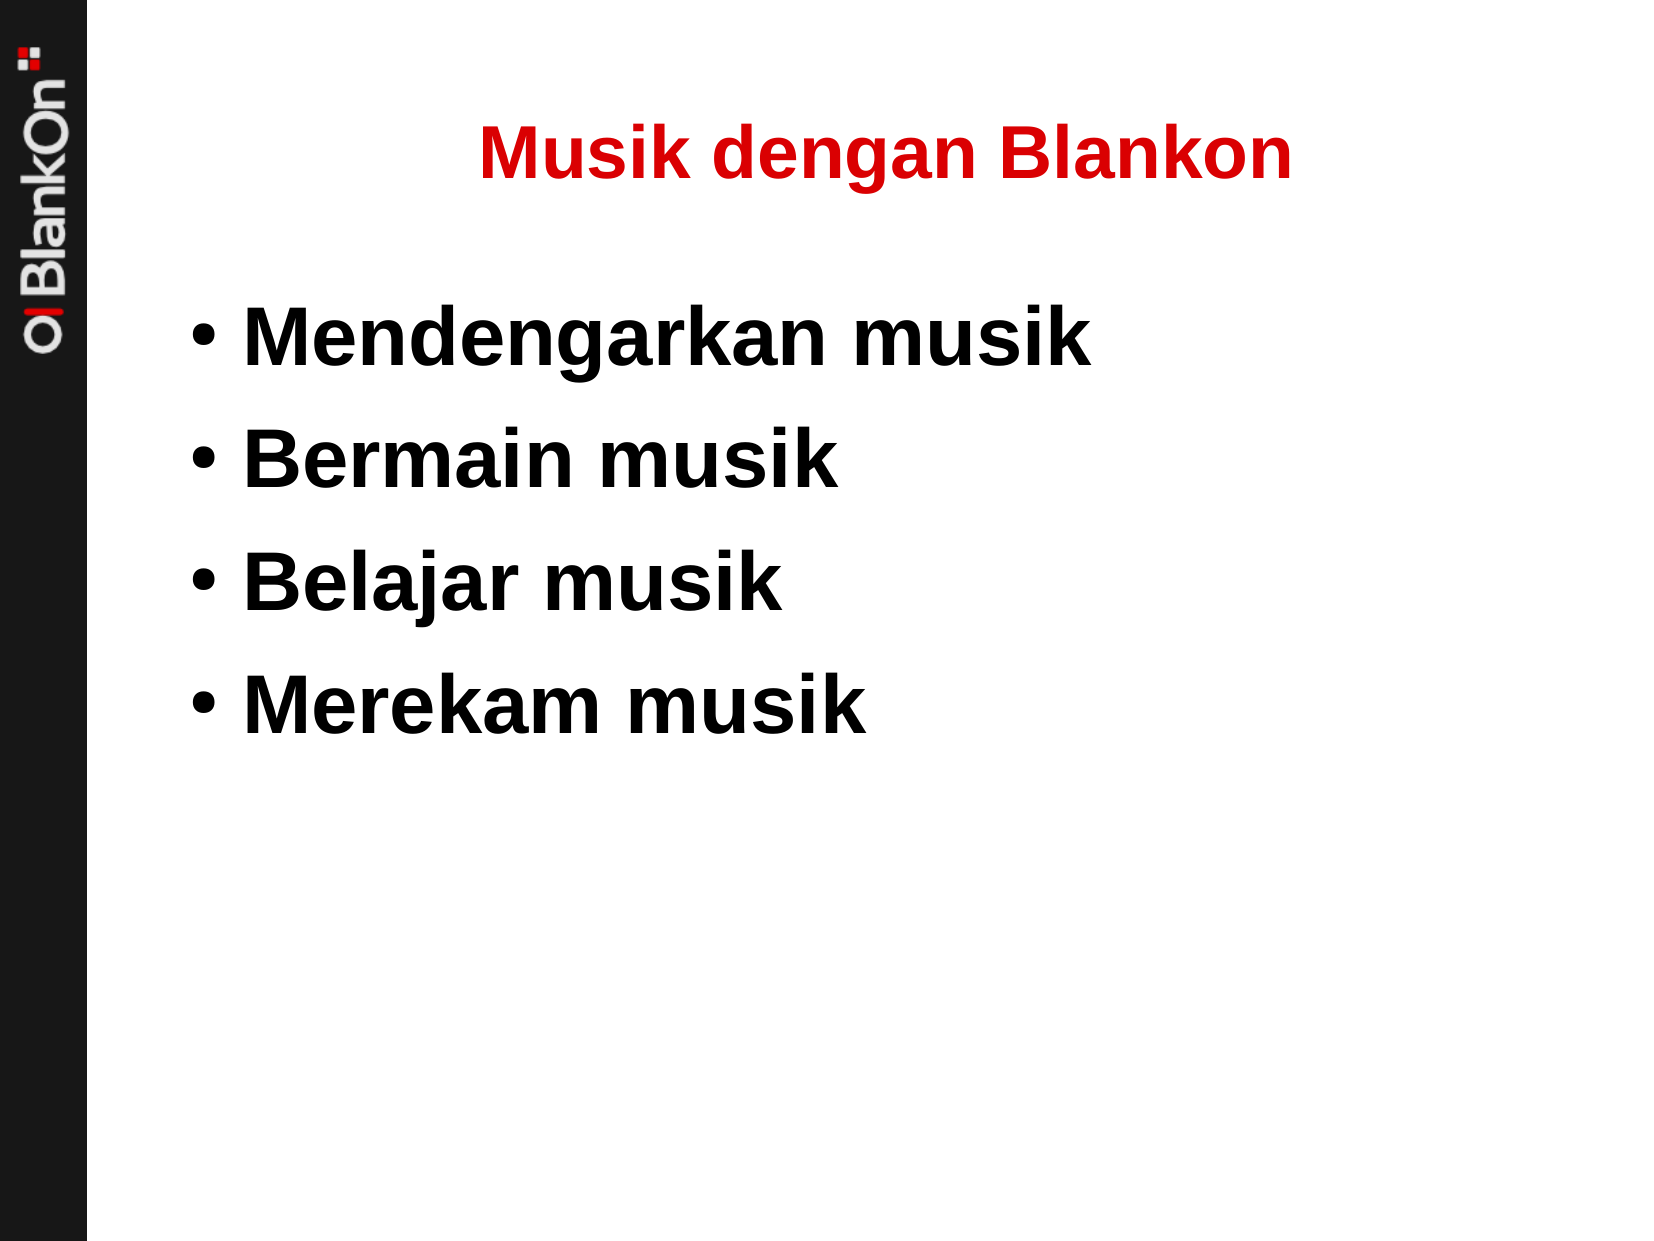

Musik dengan Blankon
# Mendengarkan musik
Bermain musik
Belajar musik
Merekam musik